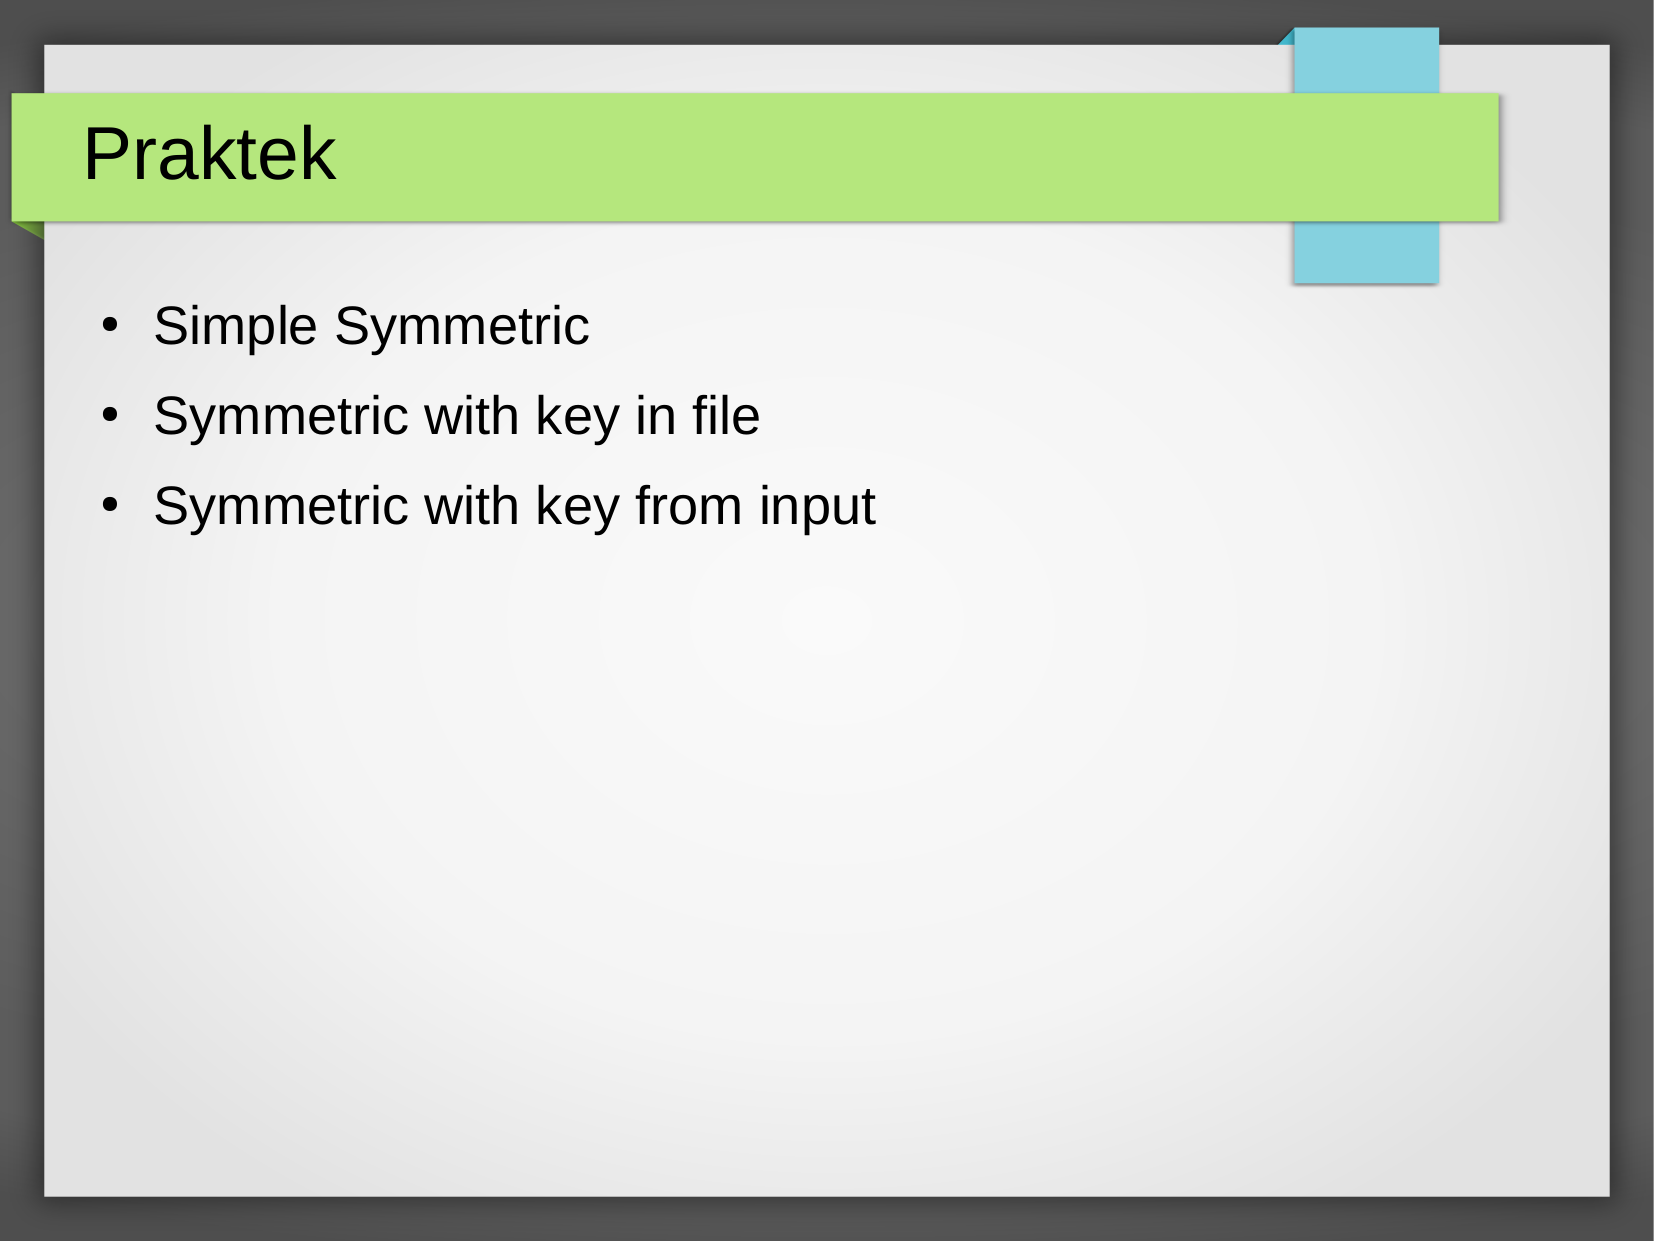

# Praktek
Simple Symmetric
Symmetric with key in file
Symmetric with key from input